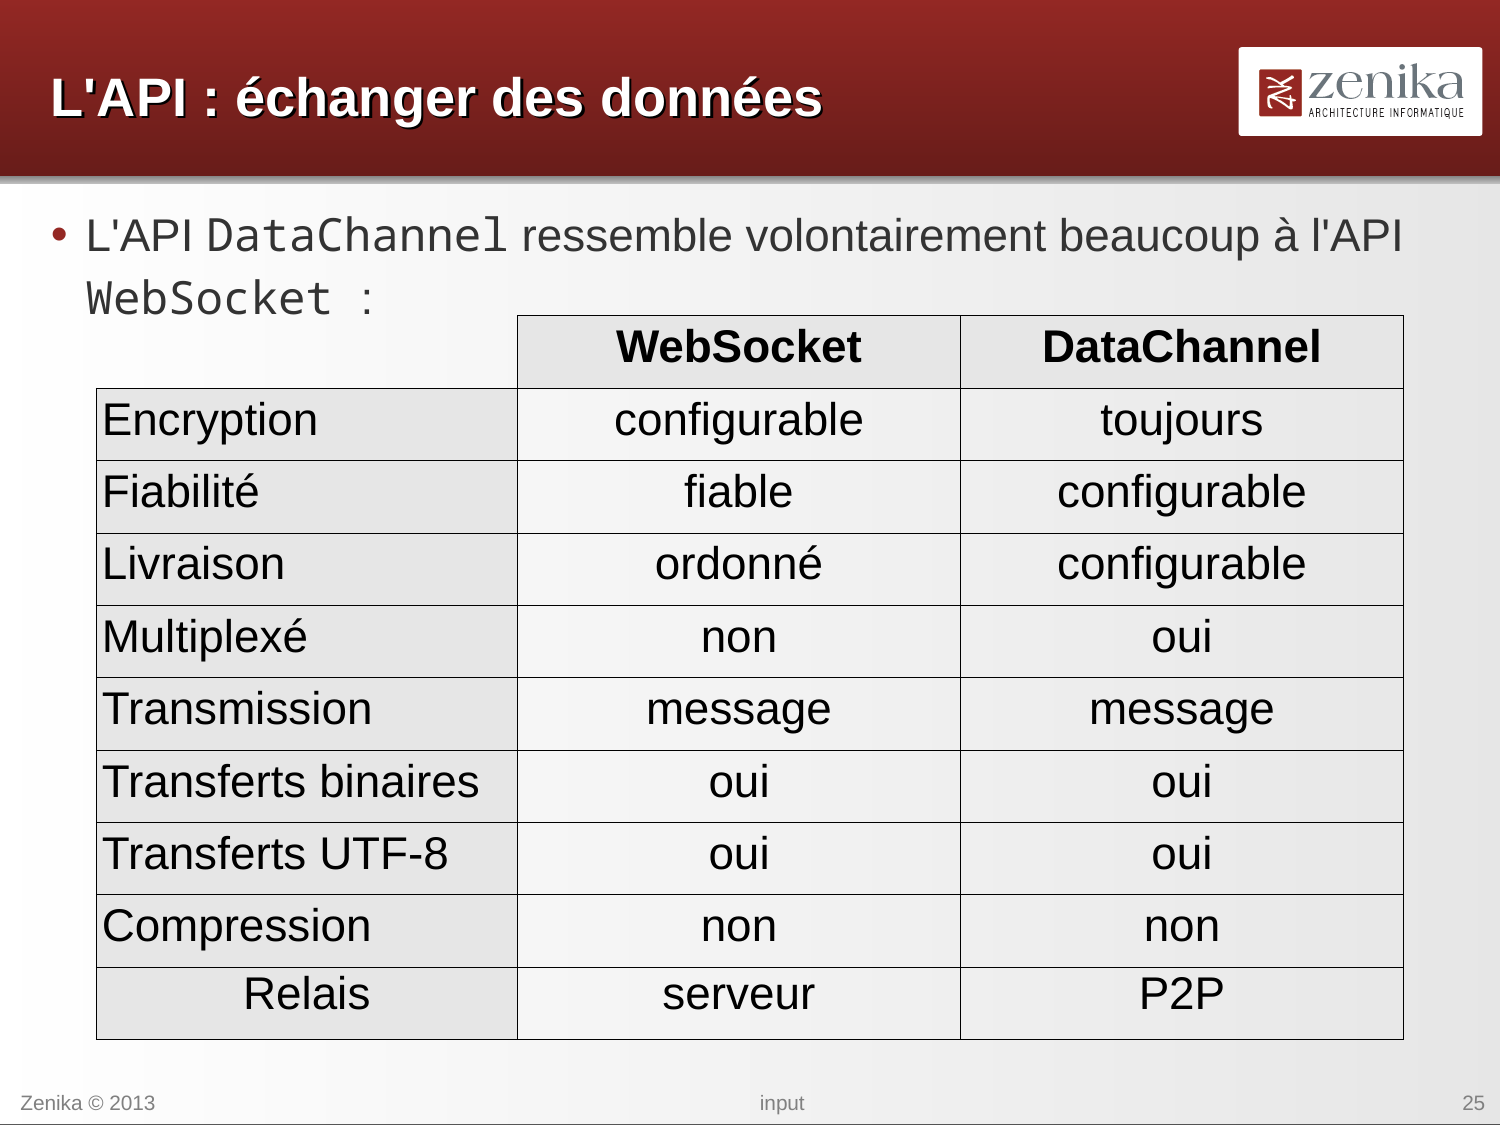

# L'API : échanger des données
L'API DataChannel ressemble volontairement beaucoup à l'API WebSocket :
| | WebSocket | DataChannel |
| --- | --- | --- |
| Encryption | configurable | toujours |
| Fiabilité | fiable | configurable |
| Livraison | ordonné | configurable |
| Multiplexé | non | oui |
| Transmission | message | message |
| Transferts binaires | oui | oui |
| Transferts UTF-8 | oui | oui |
| Compression | non | non |
| Relais | serveur | P2P |